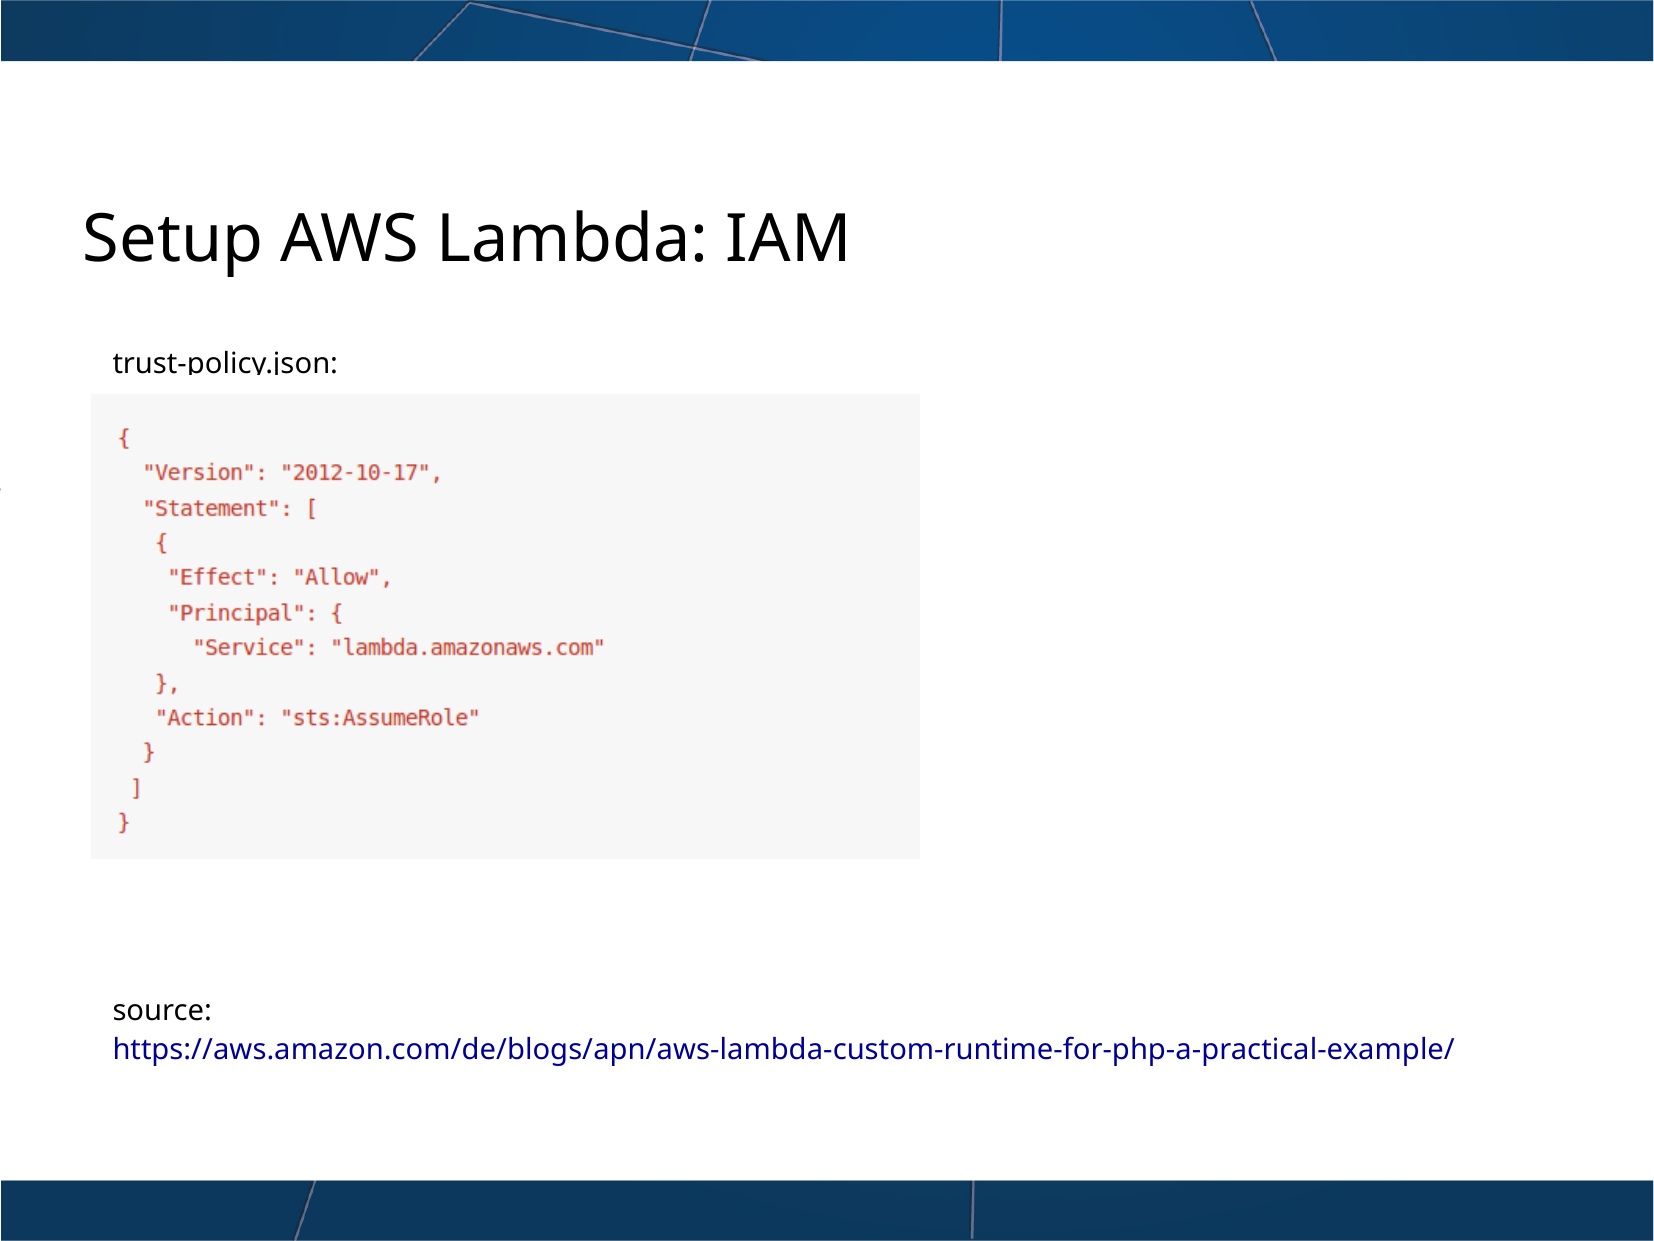

Setup AWS Lambda: IAM
# trust-policy.json:
source:
https://aws.amazon.com/de/blogs/apn/aws-lambda-custom-runtime-for-php-a-practical-example/